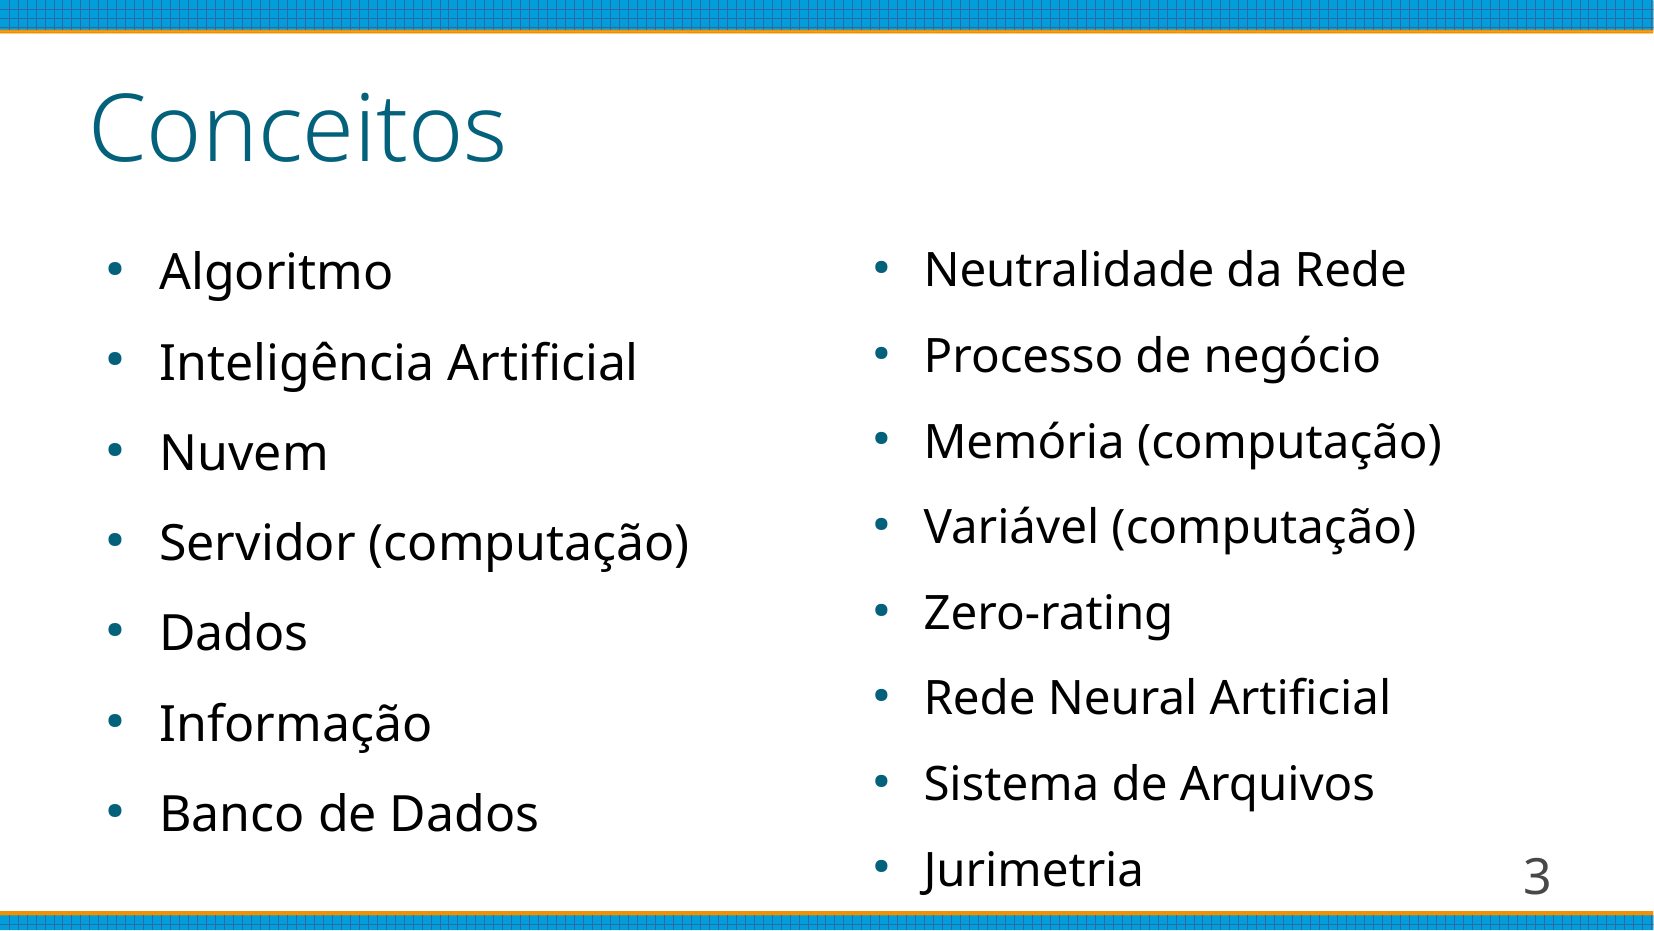

# Conceitos
Algoritmo
Inteligência Artificial
Nuvem
Servidor (computação)
Dados
Informação
Banco de Dados
Neutralidade da Rede
Processo de negócio
Memória (computação)
Variável (computação)
Zero-rating
Rede Neural Artificial
Sistema de Arquivos
Jurimetria
3